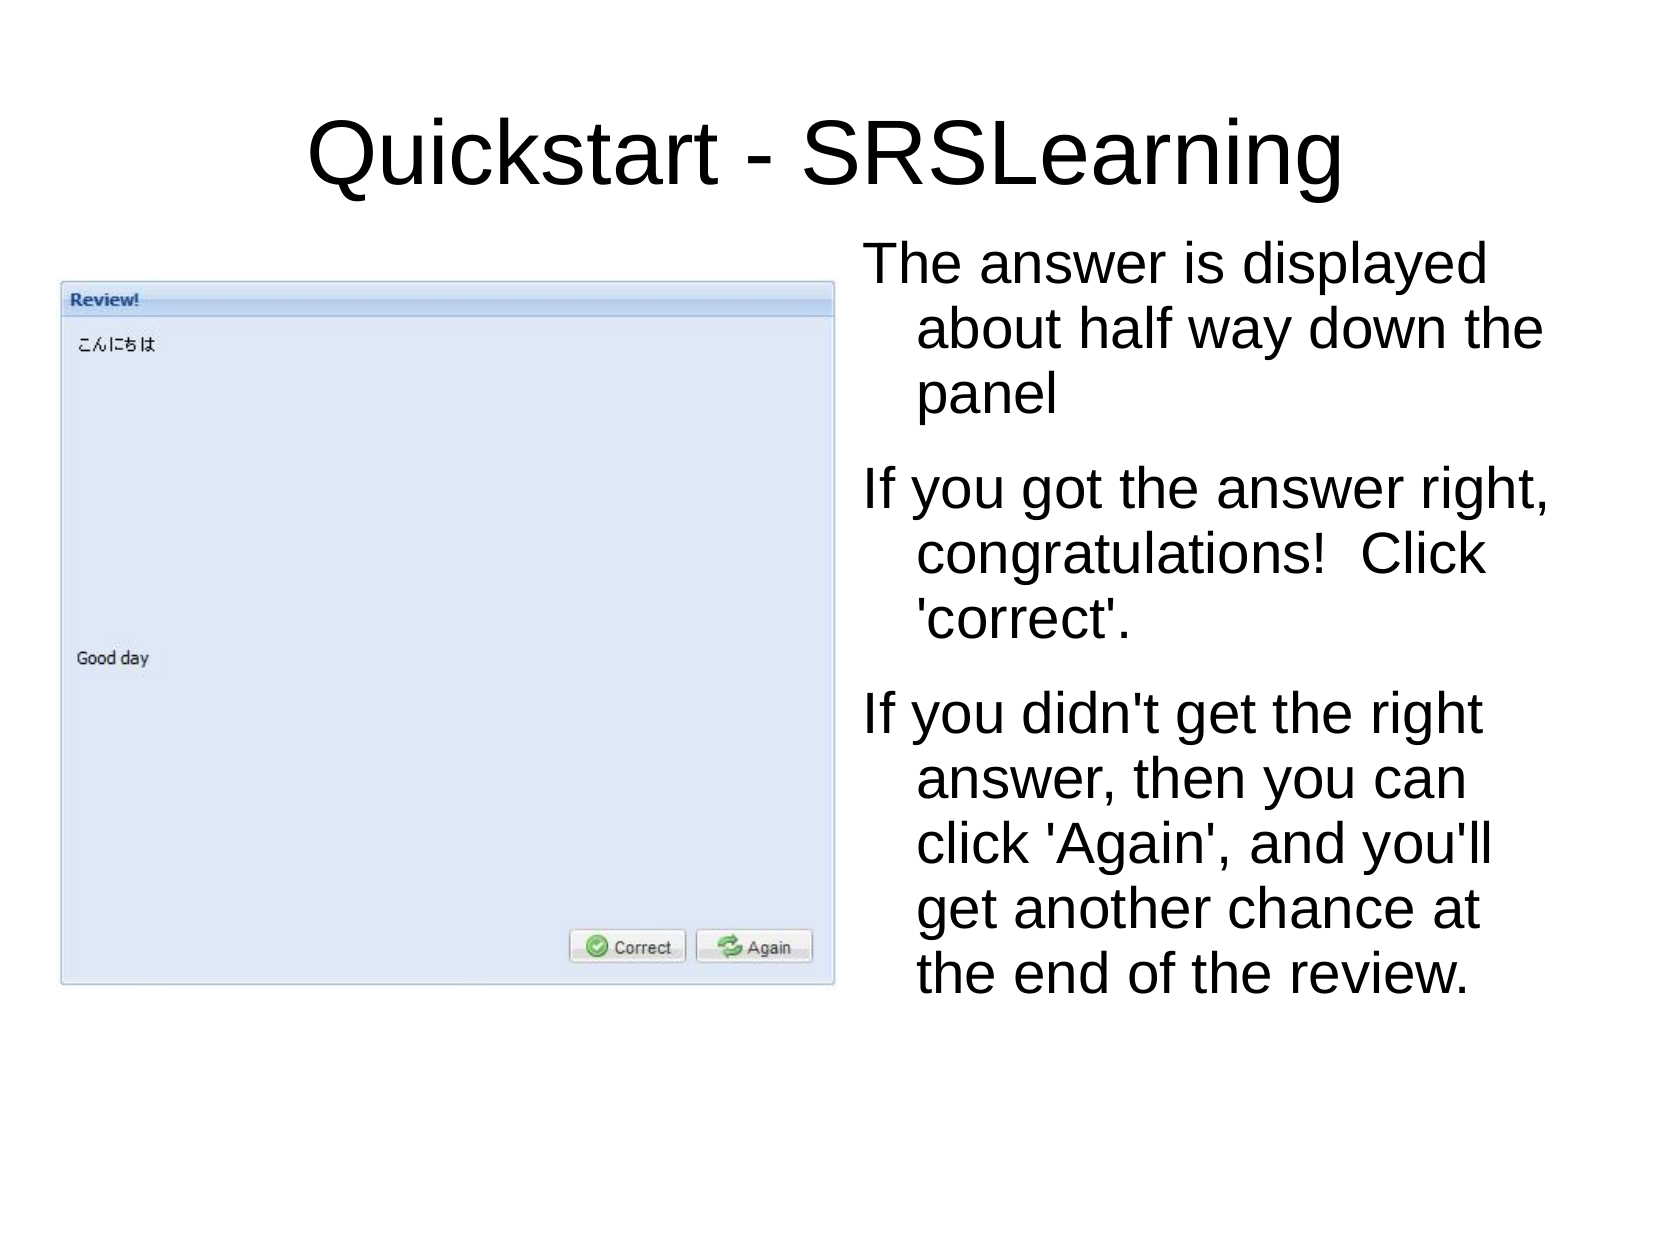

# Quickstart - SRSLearning
The answer is displayed about half way down the panel
If you got the answer right, congratulations! Click 'correct'.
If you didn't get the right answer, then you can click 'Again', and you'll get another chance at the end of the review.